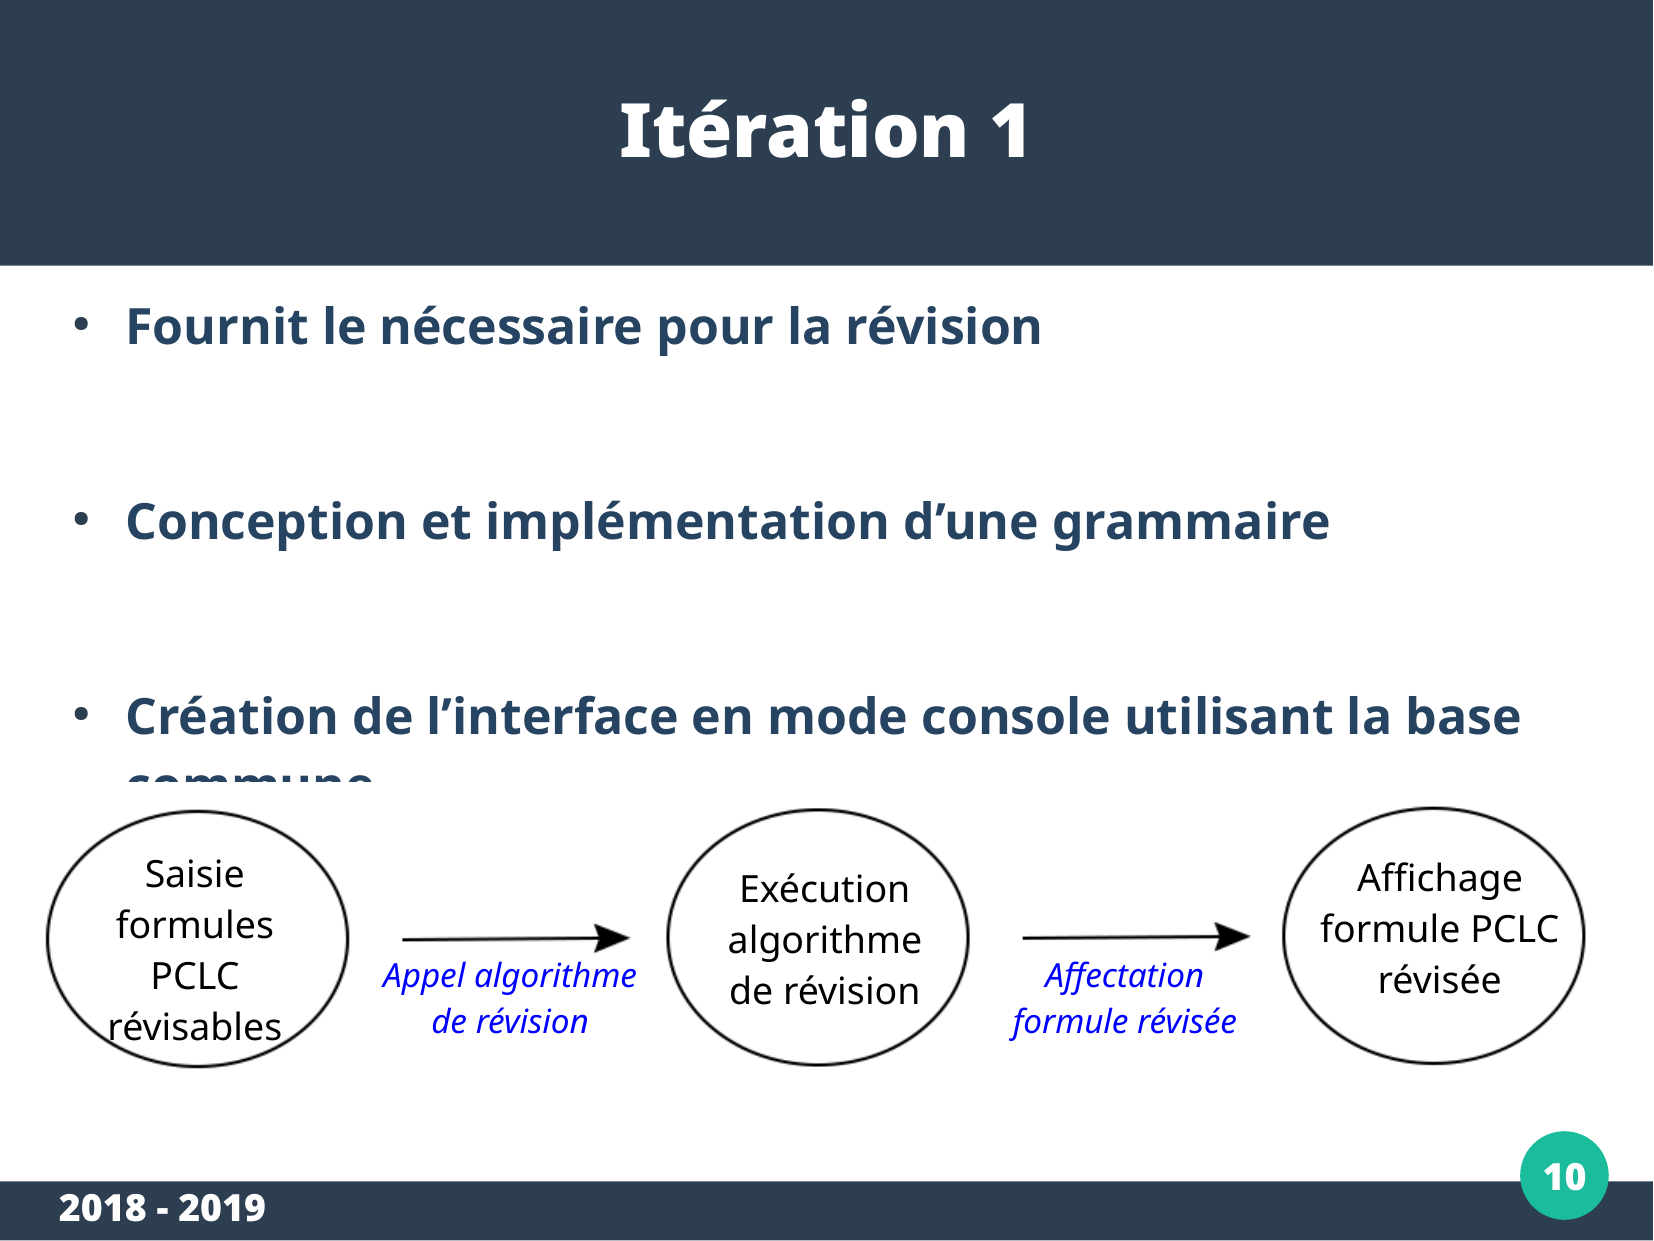

# Itération 1
Fournit le nécessaire pour la révision
Conception et implémentation d’une grammaire
Création de l’interface en mode console utilisant la base commune
Saisie formules PCLC révisables
Affichage formule PCLC révisée
Exécution algorithme de révision
Appel algorithme de révision
Affectation formule révisée
10
2018 - 2019